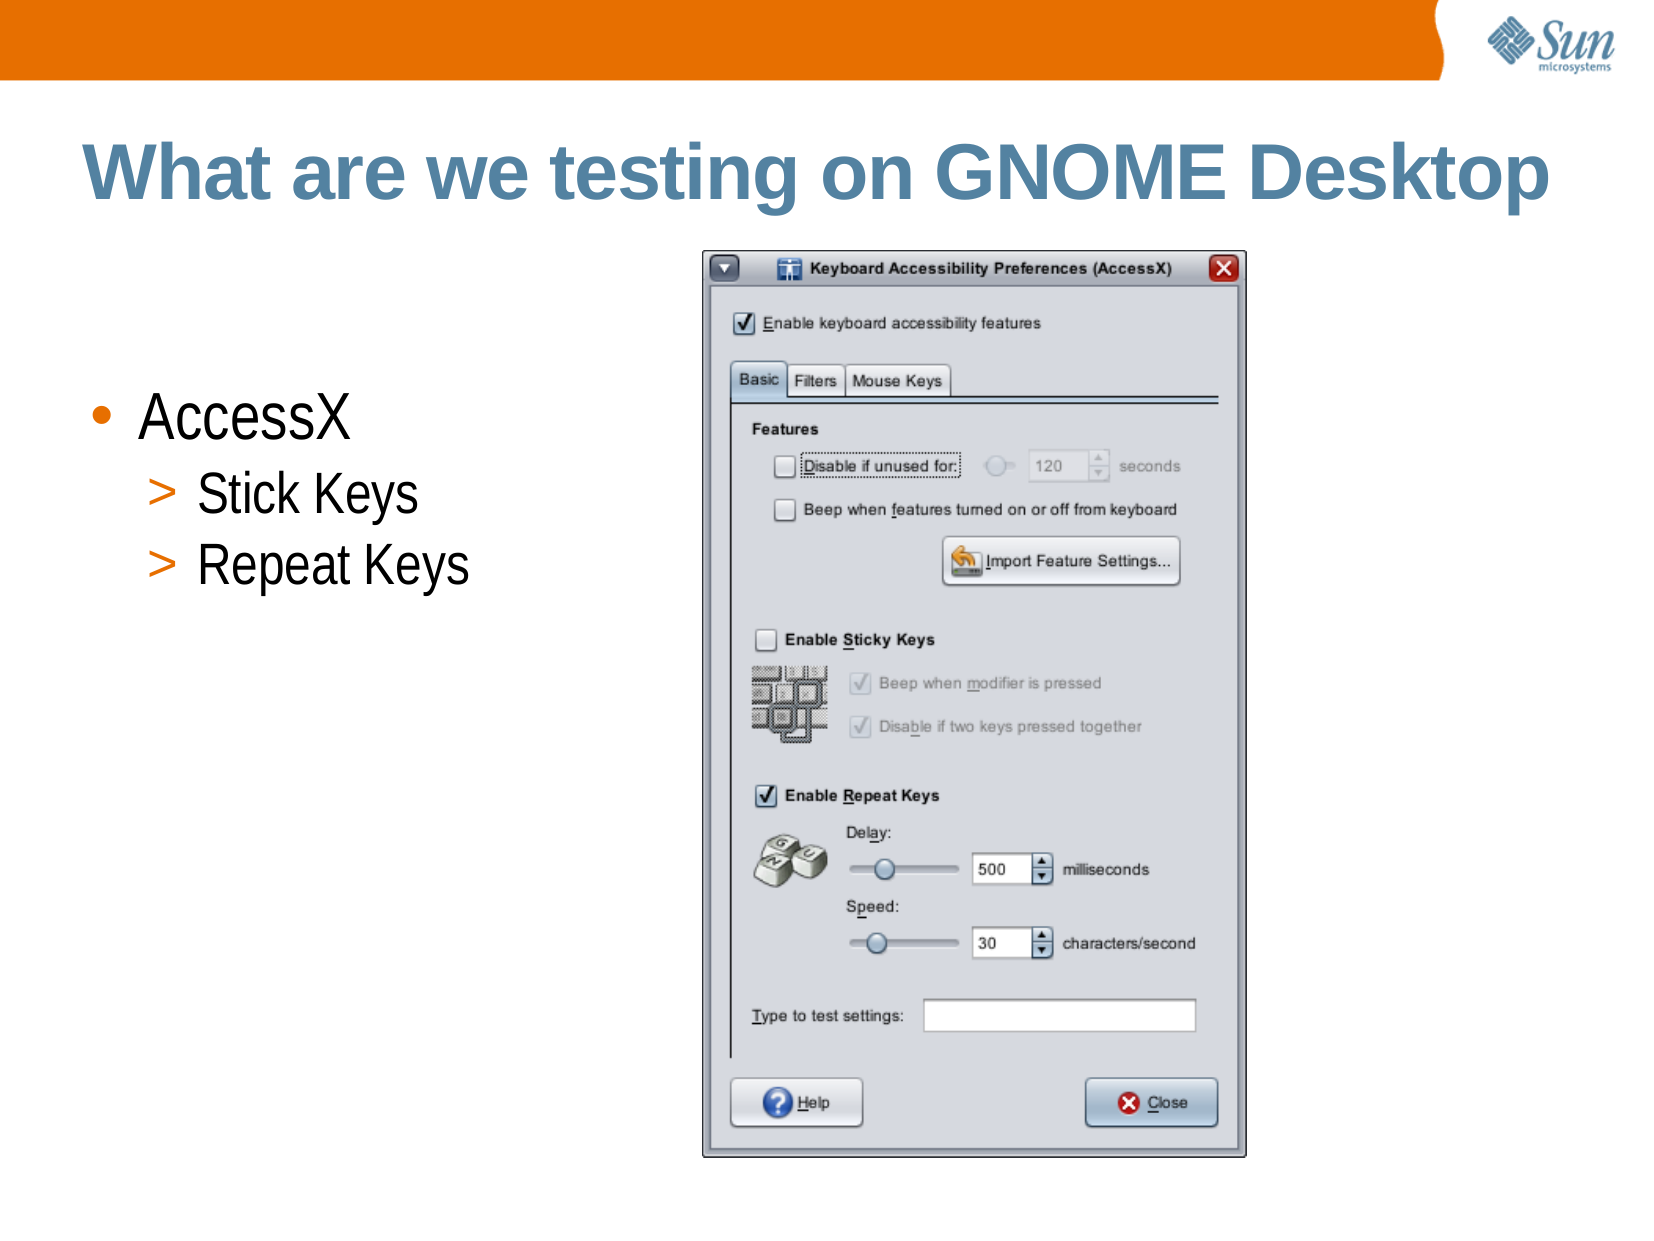

# What are we testing on GNOME Desktop
AccessX
Stick Keys
Repeat Keys